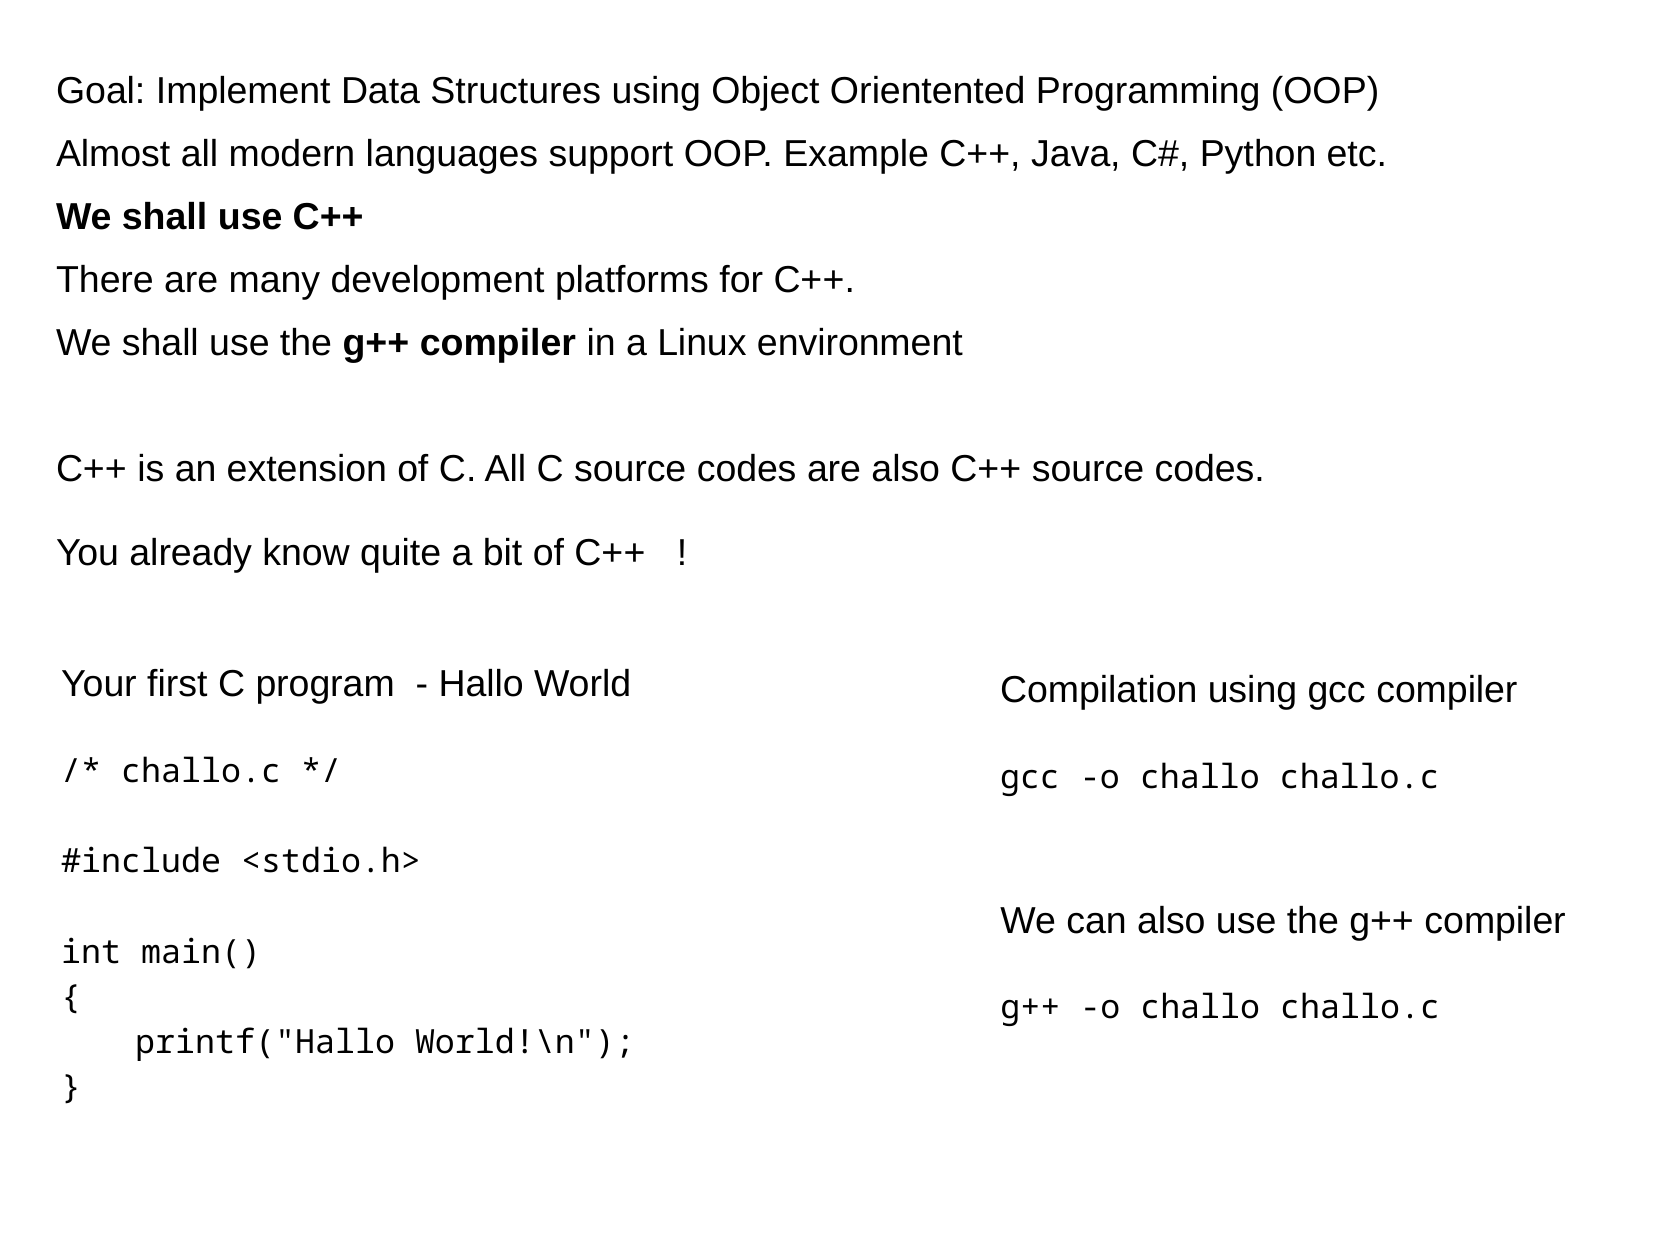

Goal: Implement Data Structures using Object Orientented Programming (OOP)
Almost all modern languages support OOP. Example C++, Java, C#, Python etc.
We shall use C++
There are many development platforms for C++.
We shall use the g++ compiler in a Linux environment
C++ is an extension of C. All C source codes are also C++ source codes.
You already know quite a bit of C++ !
Your first C program - Hallo World
/* challo.c */
#include <stdio.h>
int main()
{
	printf("Hallo World!\n");
}
Compilation using gcc compiler
gcc -o challo challo.c
We can also use the g++ compiler
g++ -o challo challo.c